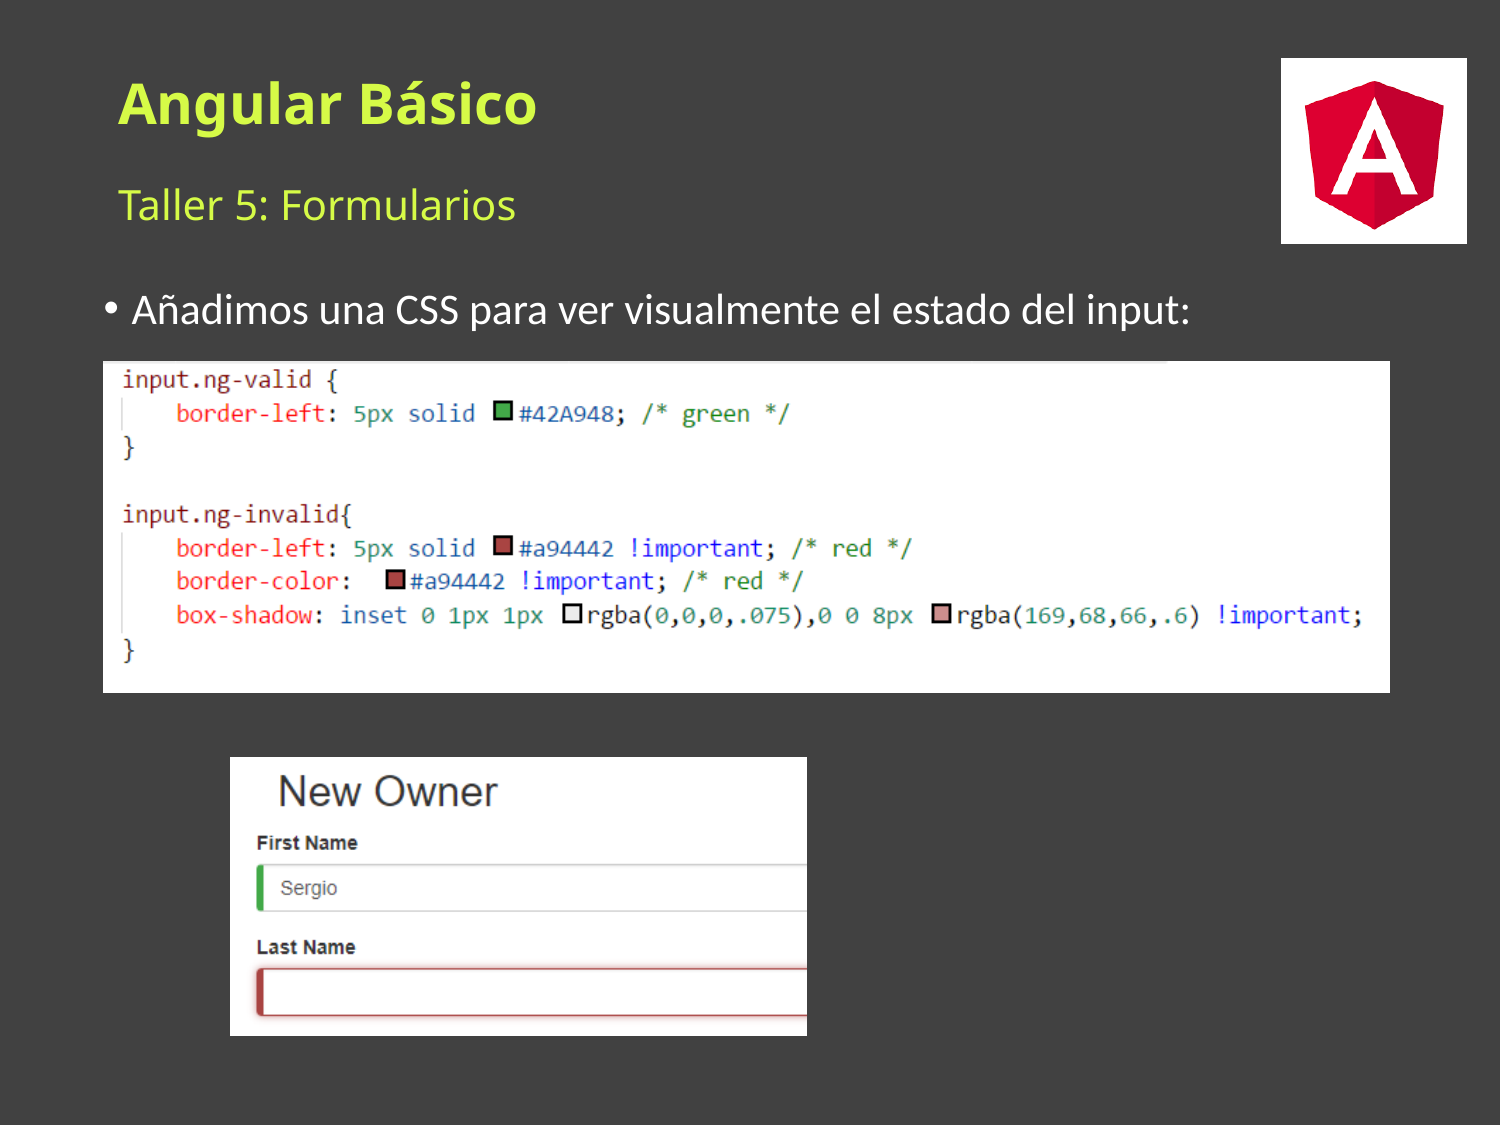

# Angular Básico
Taller 5: Formularios
Añadimos una CSS para ver visualmente el estado del input: